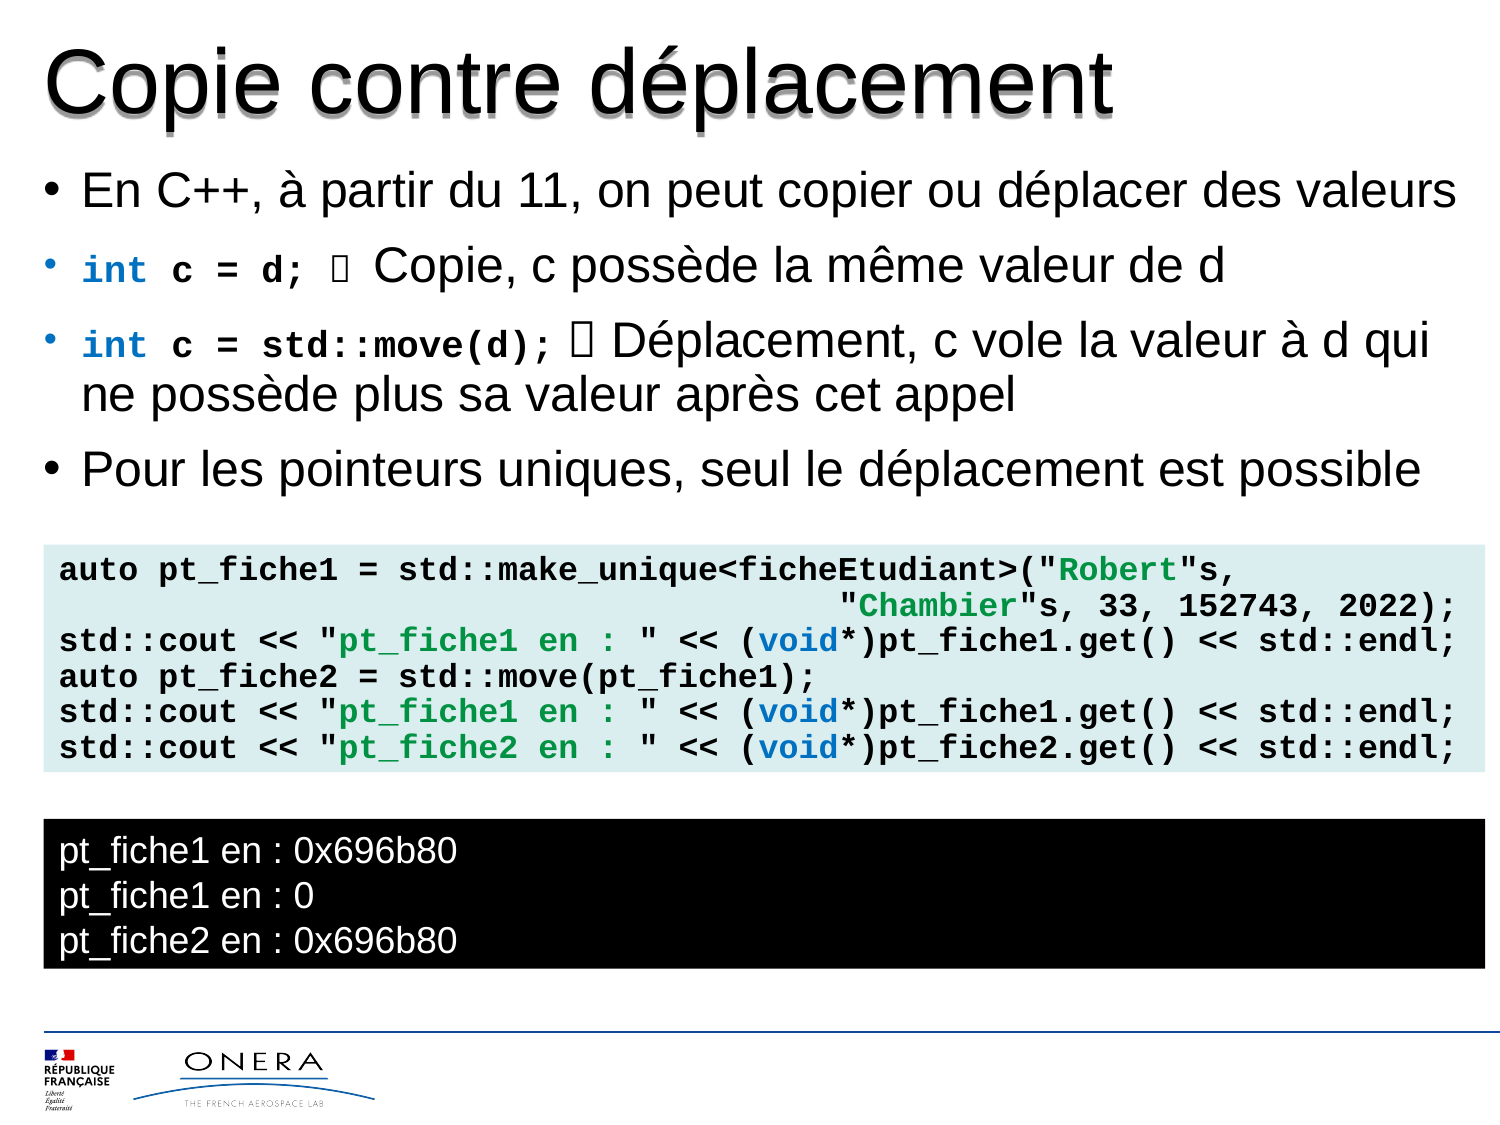

Copie contre déplacement
En C++, à partir du 11, on peut copier ou déplacer des valeurs
int c = d;  Copie, c possède la même valeur de d
int c = std::move(d);  Déplacement, c vole la valeur à d qui ne possède plus sa valeur après cet appel
Pour les pointeurs uniques, seul le déplacement est possible
auto pt_fiche1 = std::make_unique<ficheEtudiant>("Robert"s,
 "Chambier"s, 33, 152743, 2022);
std::cout << "pt_fiche1 en : " << (void*)pt_fiche1.get() << std::endl;
auto pt_fiche2 = std::move(pt_fiche1);
std::cout << "pt_fiche1 en : " << (void*)pt_fiche1.get() << std::endl;
std::cout << "pt_fiche2 en : " << (void*)pt_fiche2.get() << std::endl;
pt_fiche1 en : 0x696b80
pt_fiche1 en : 0
pt_fiche2 en : 0x696b80